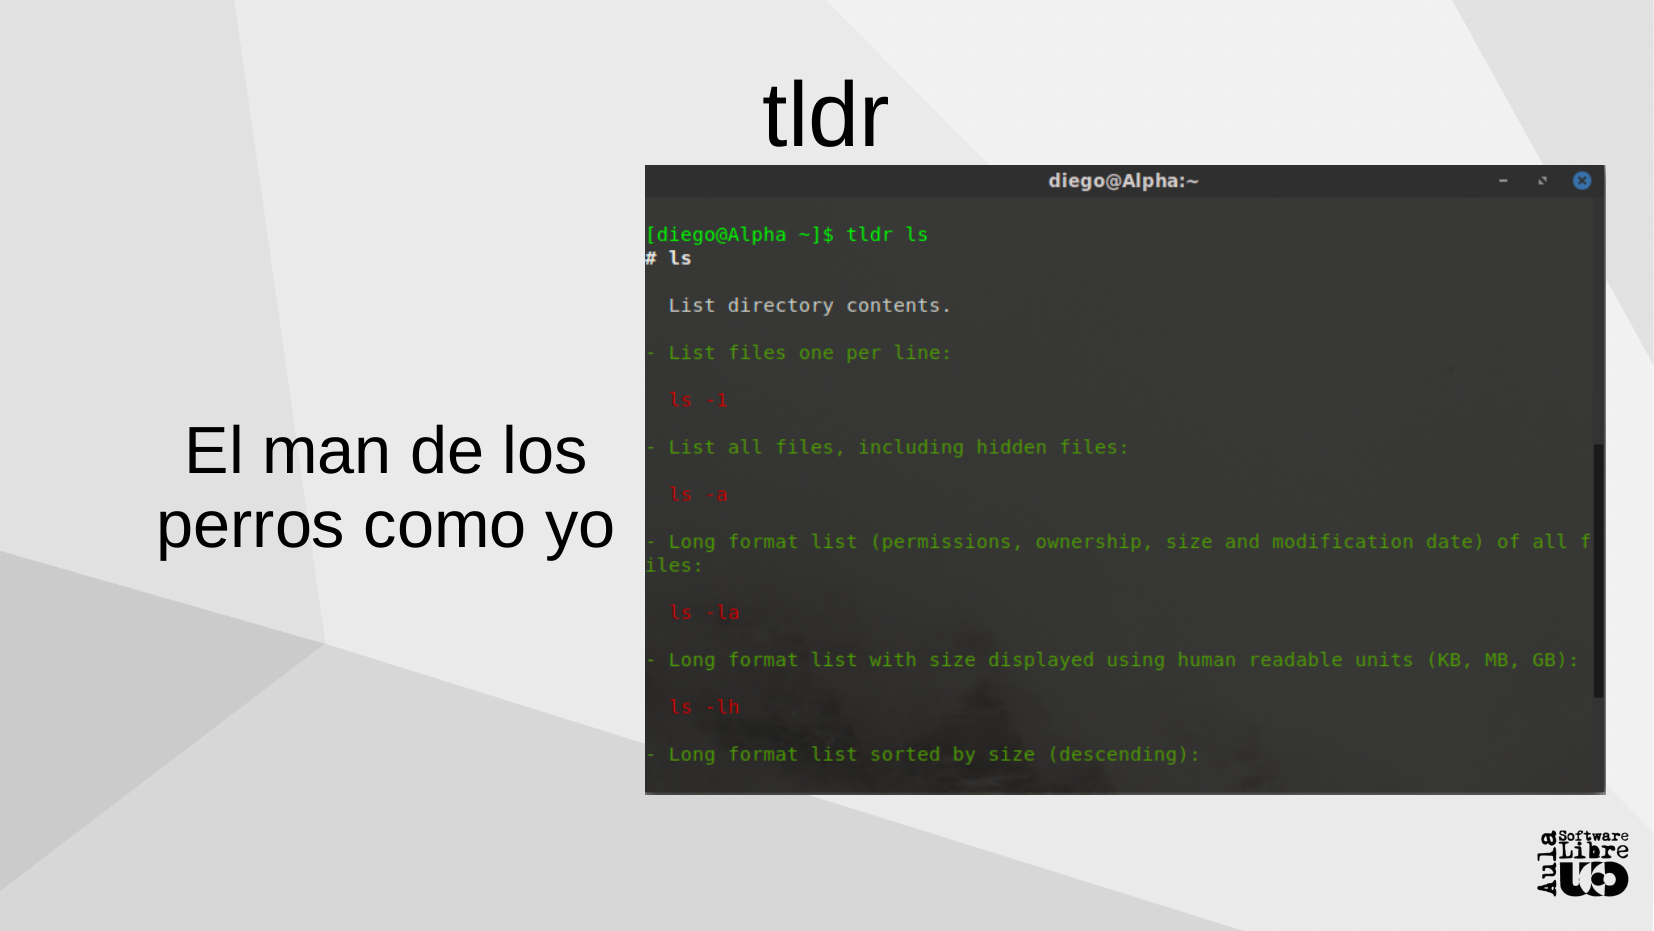

# tldr
El man de los perros como yo